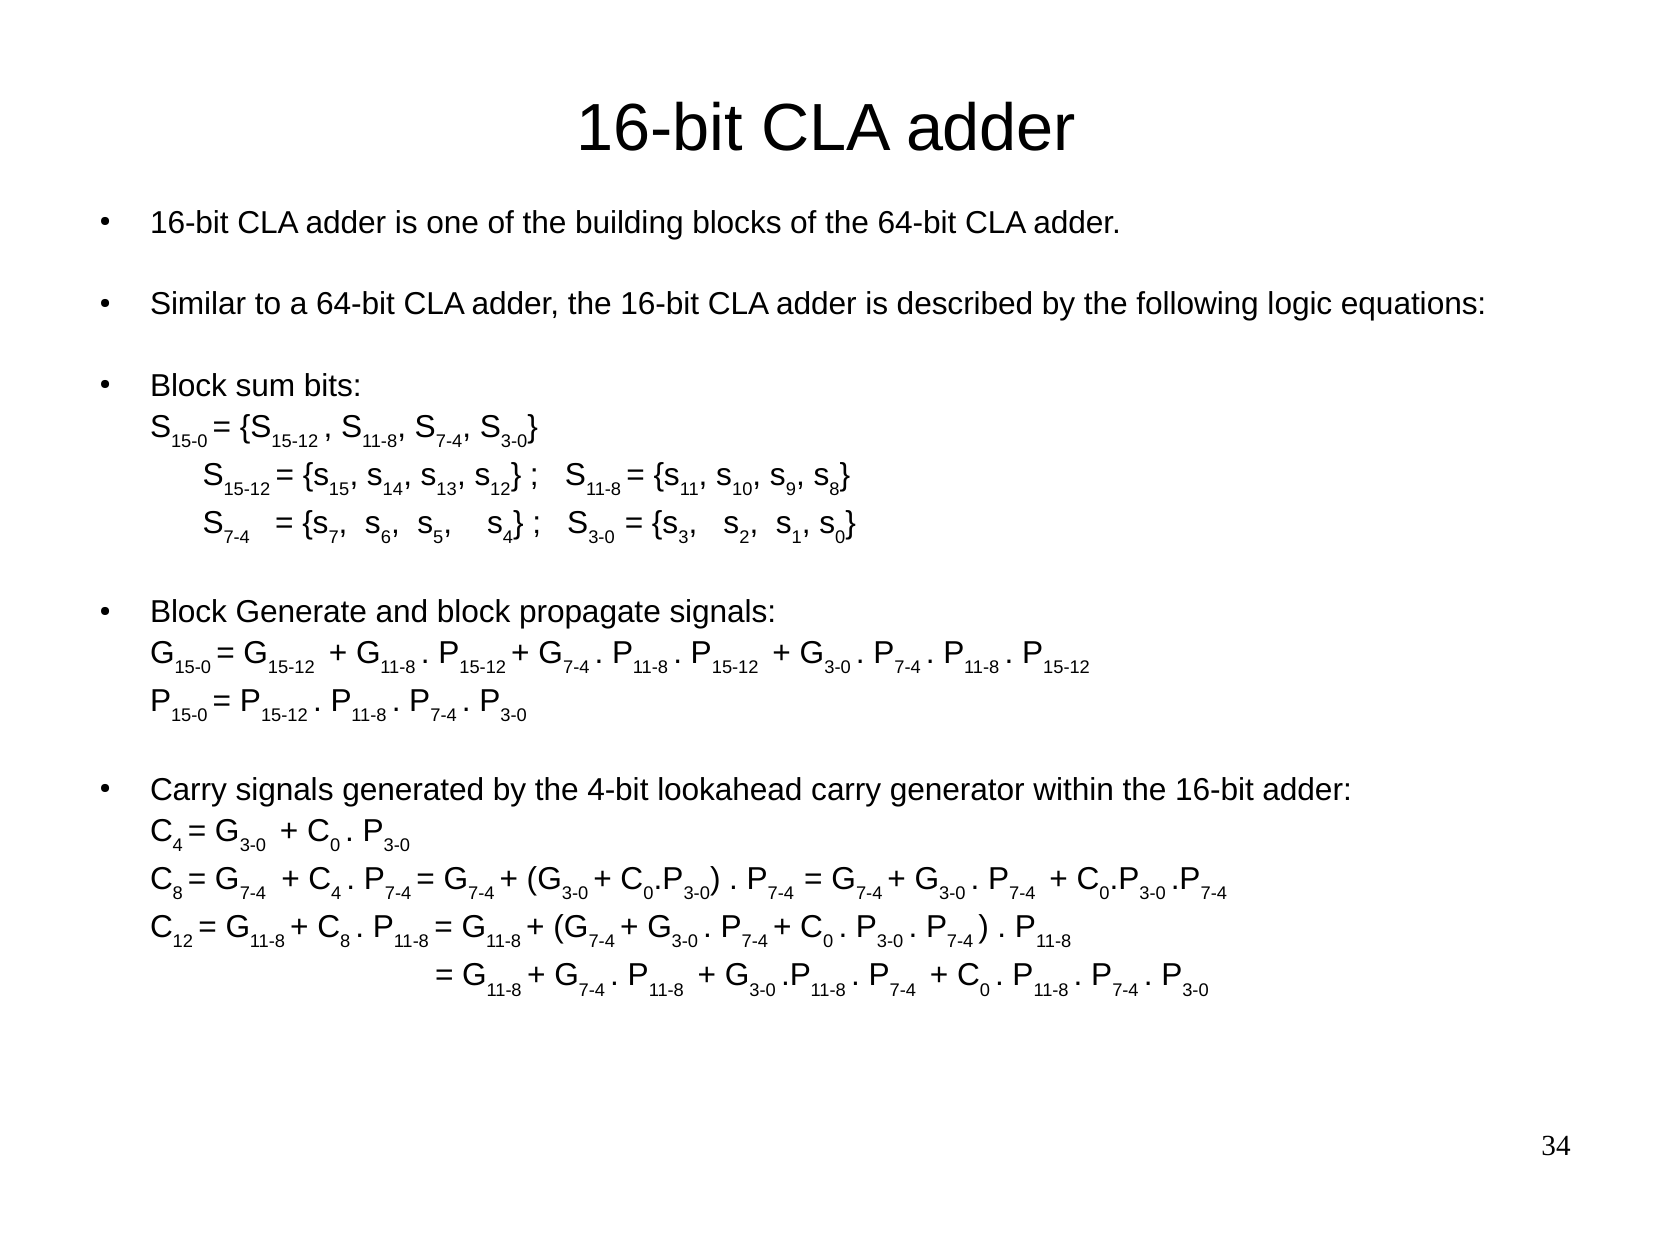

# 16-bit CLA adder
16-bit CLA adder is one of the building blocks of the 64-bit CLA adder.
Similar to a 64-bit CLA adder, the 16-bit CLA adder is described by the following logic equations:
Block sum bits:
S15-0 = {S15-12 , S11-8, S7-4, S3-0}
 S15-12 = {s15, s14, s13, s12} ; S11-8 = {s11, s10, s9, s8}
 S7-4 = {s7, s6, s5, s4} ; S3-0 = {s3, s2, s1, s0}
Block Generate and block propagate signals:
G15-0 = G15-12 + G11-8 . P15-12 + G7-4 . P11-8 . P15-12 + G3-0 . P7-4 . P11-8 . P15-12
P15-0 = P15-12 . P11-8 . P7-4 . P3-0
Carry signals generated by the 4-bit lookahead carry generator within the 16-bit adder:
C4 = G3-0 + C0 . P3-0
C8 = G7-4 + C4 . P7-4 = G7-4 + (G3-0 + C0.P3-0) . P7-4 = G7-4 + G3-0 . P7-4 + C0.P3-0 .P7-4
C12 = G11-8 + C8 . P11-8 = G11-8 + (G7-4 + G3-0 . P7-4 + C0 . P3-0 . P7-4 ) . P11-8
 = G11-8 + G7-4 . P11-8 + G3-0 .P11-8 . P7-4 + C0 . P11-8 . P7-4 . P3-0
34